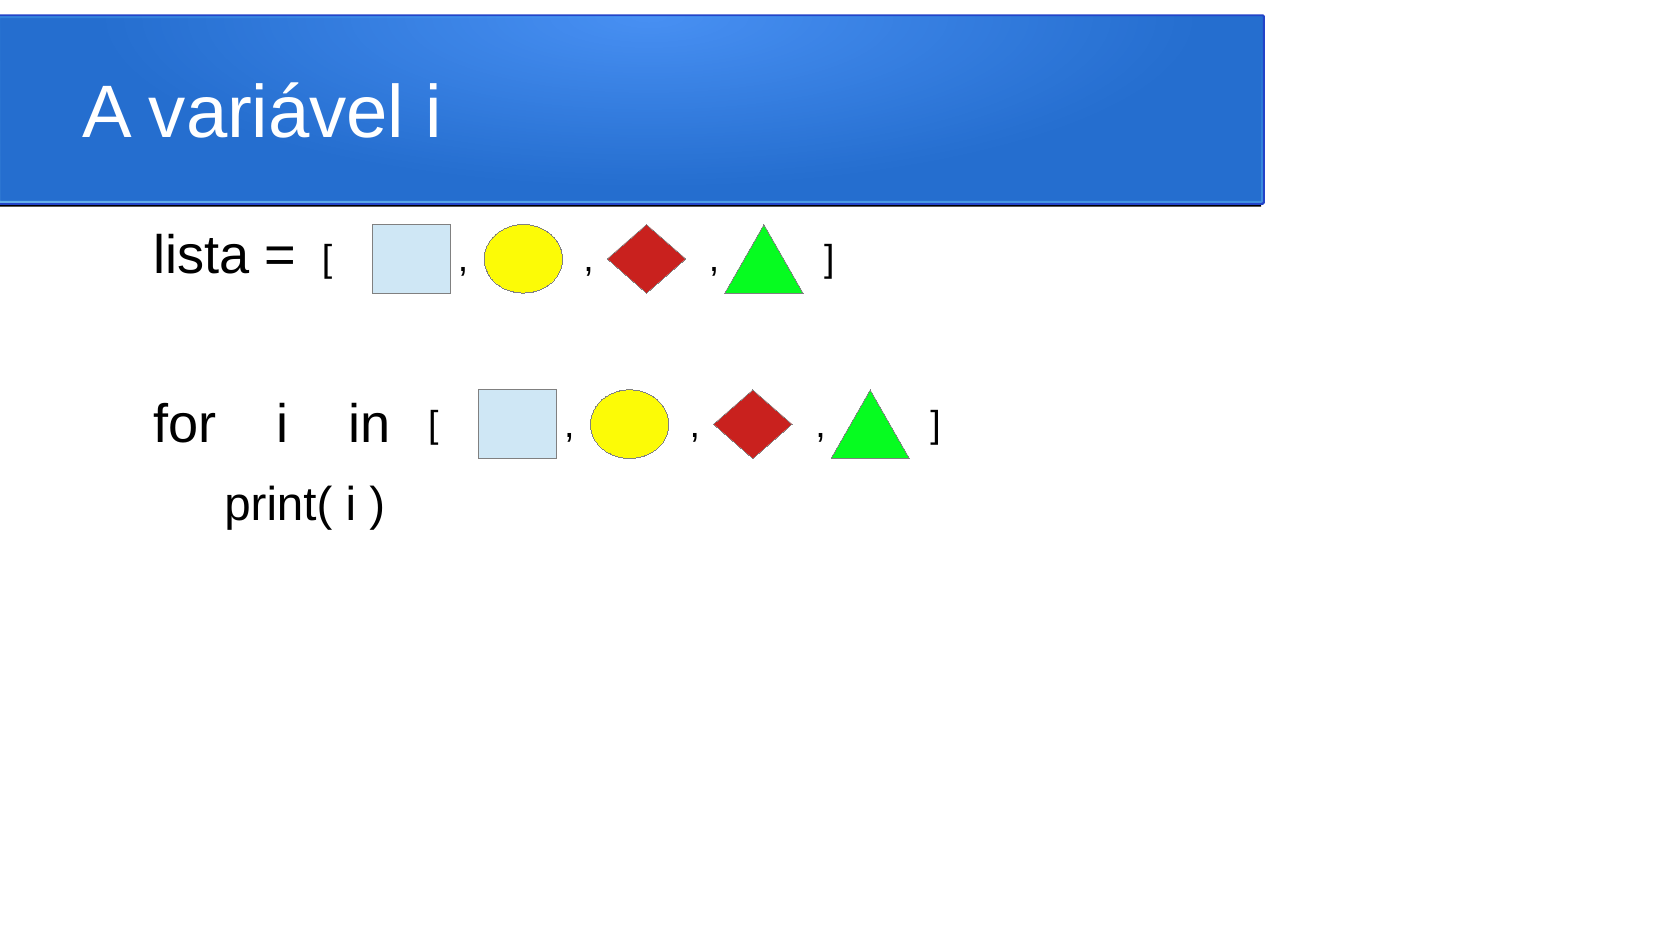

# A variável i
lista =
for i in
print( i )
[ , , , ]
[ , , , ]